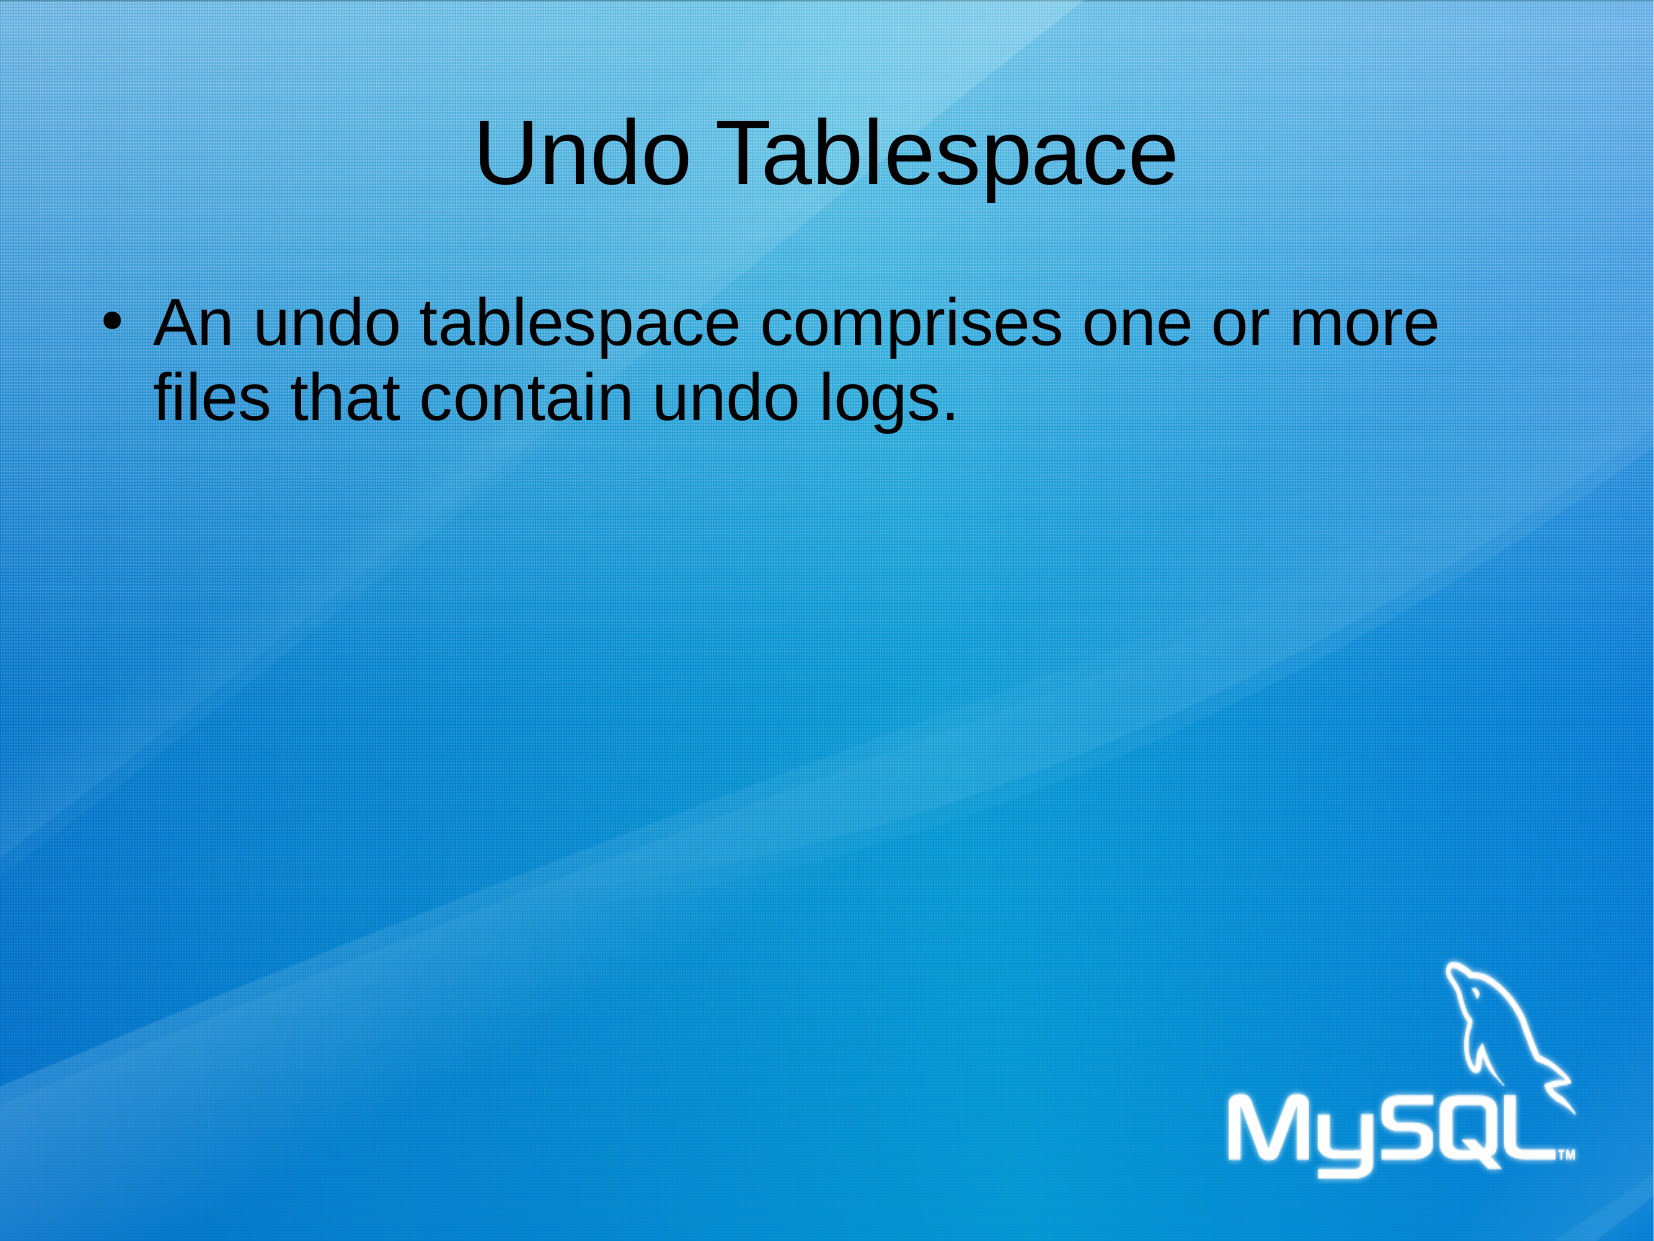

# Undo Tablespace
An undo tablespace comprises one or more files that contain undo logs.